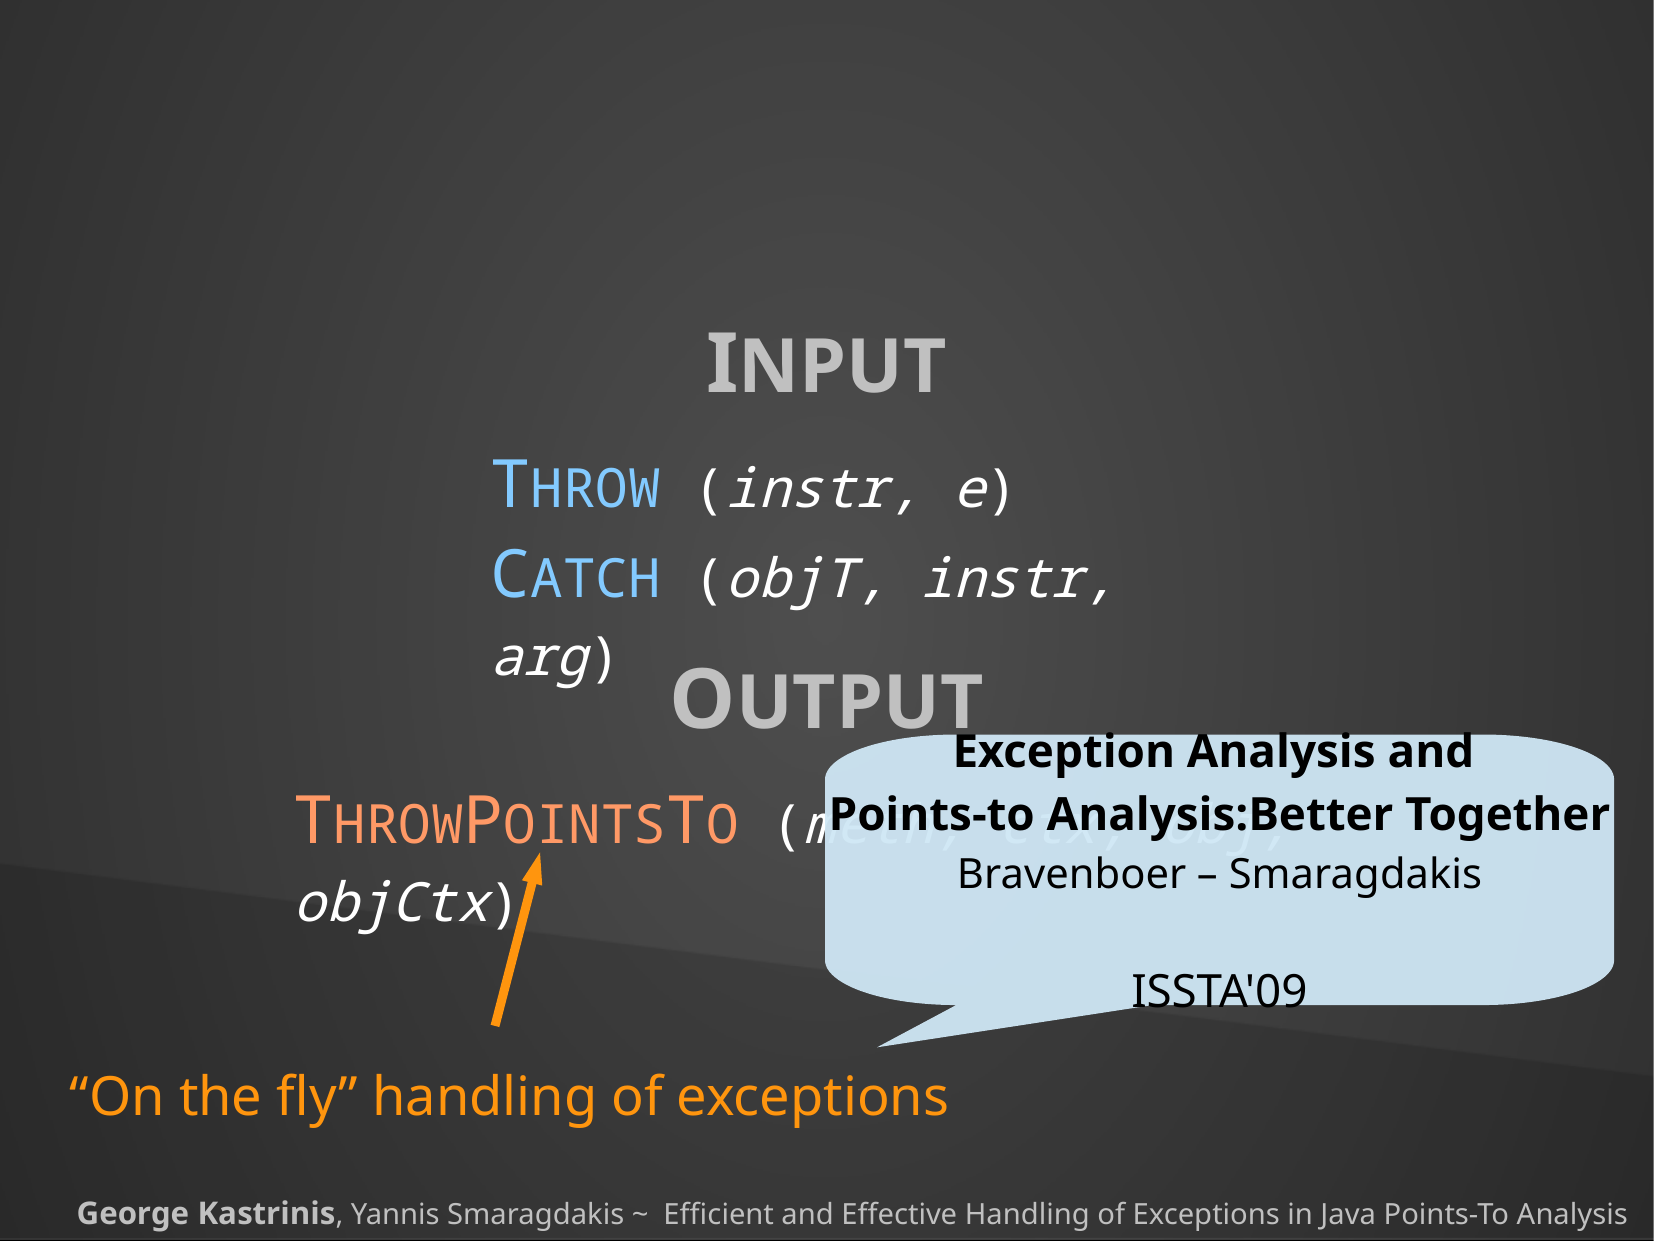

INPUT
THROW (instr, e)
CATCH (objT, instr, arg)
OUTPUT
Exception Analysis and
Points-to Analysis:Better Together
Bravenboer – Smaragdakis
ISSTA'09
THROWPOINTSTO (meth, ctx, obj, objCtx)
“On the fly” handling of exceptions